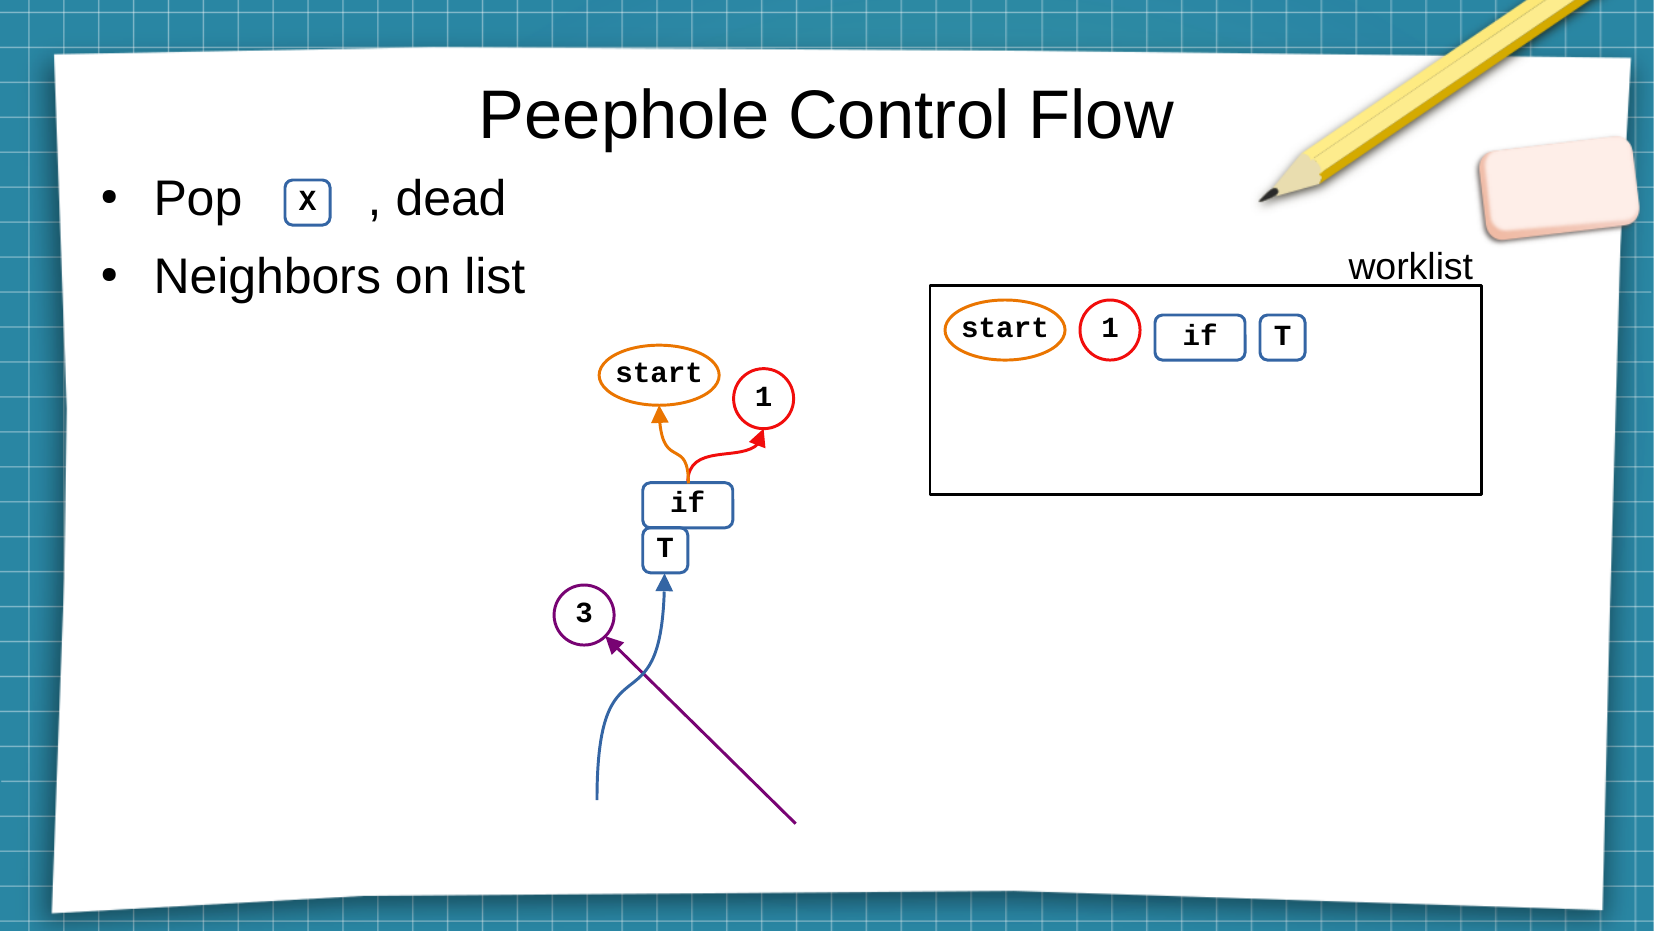

# Peephole Control Flow
Pop , dead
Neighbors on list
X
worklist
start
1
if
T
start
1
if
T
3